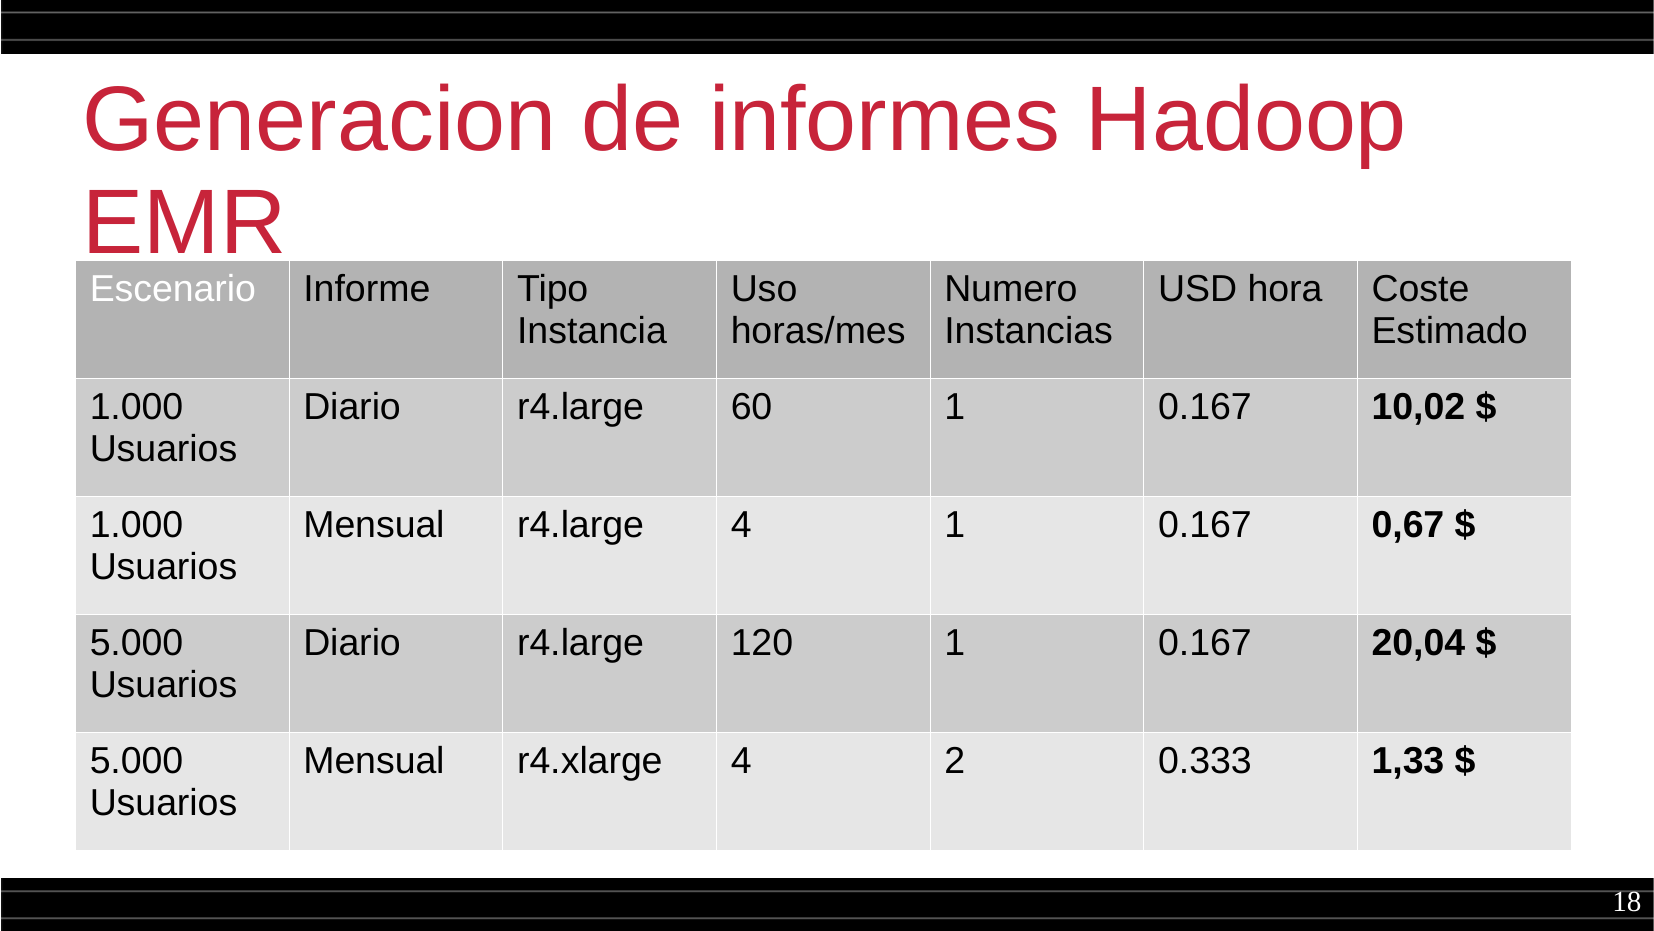

# Generacion de informes Hadoop EMR
| Escenario | Informe | Tipo Instancia | Uso horas/mes | Numero Instancias | USD hora | Coste Estimado |
| --- | --- | --- | --- | --- | --- | --- |
| 1.000 Usuarios | Diario | r4.large | 60 | 1 | 0.167 | 10,02 $ |
| 1.000 Usuarios | Mensual | r4.large | 4 | 1 | 0.167 | 0,67 $ |
| 5.000 Usuarios | Diario | r4.large | 120 | 1 | 0.167 | 20,04 $ |
| 5.000 Usuarios | Mensual | r4.xlarge | 4 | 2 | 0.333 | 1,33 $ |